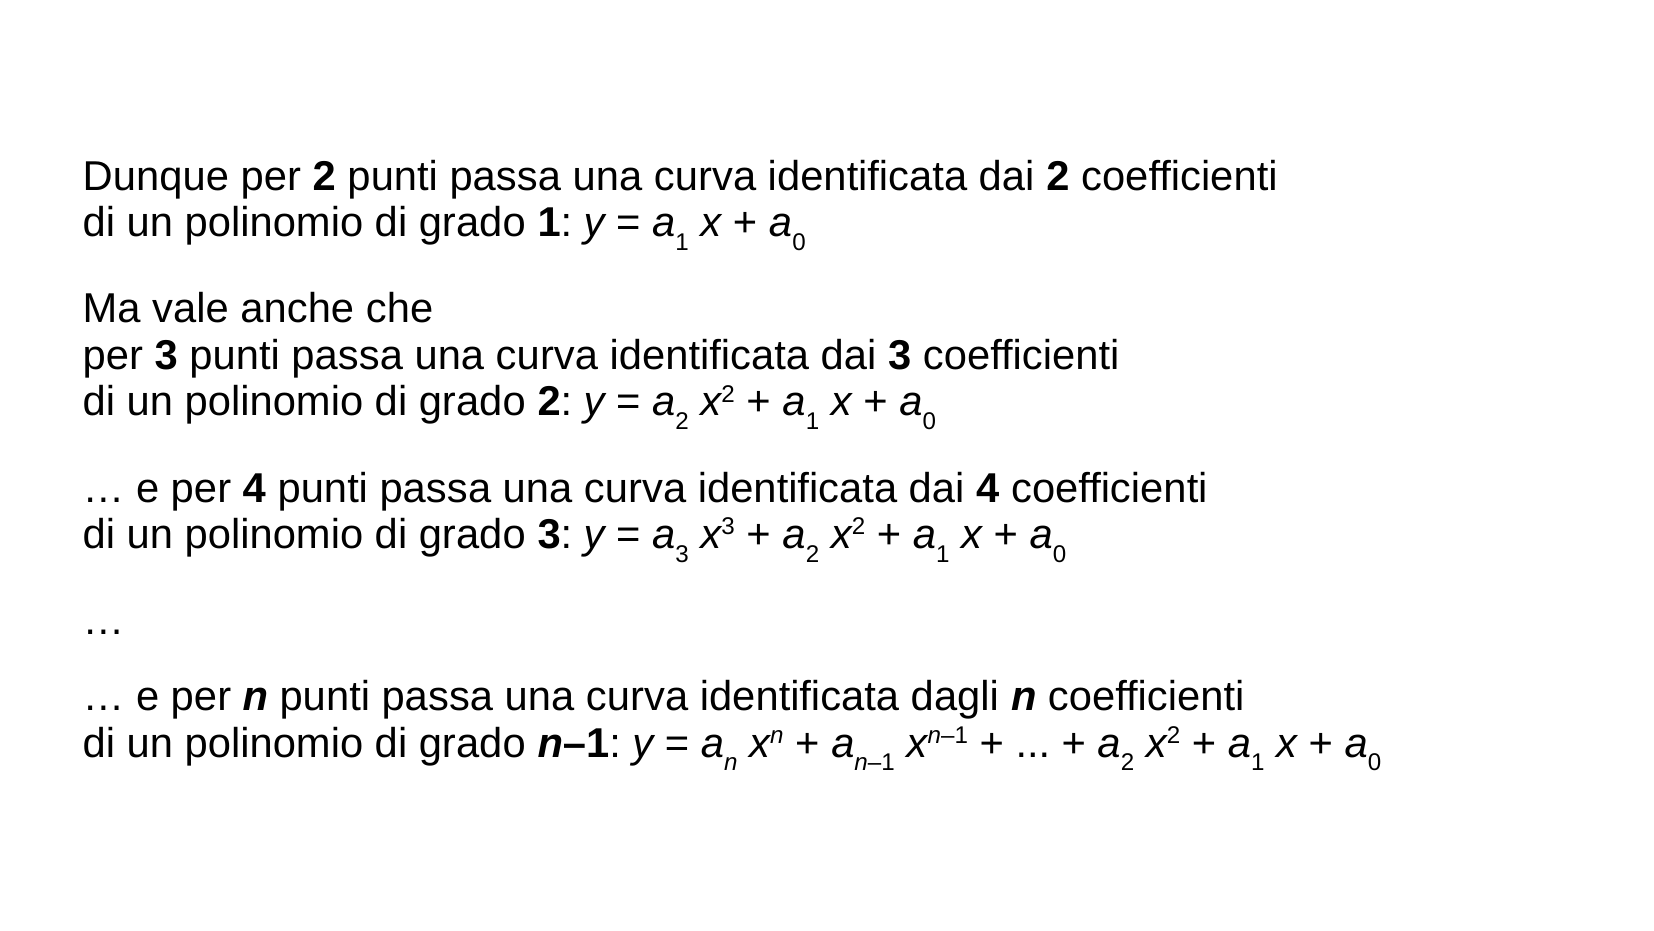

# Dunque per 2 punti passa una curva identificata dai 2 coefficienti di un polinomio di grado 1: y = a1 x + a0
Ma vale anche che
per 3 punti passa una curva identificata dai 3 coefficienti
di un polinomio di grado 2: y = a2 x2 + a1 x + a0
… e per 4 punti passa una curva identificata dai 4 coefficienti
di un polinomio di grado 3: y = a3 x3 + a2 x2 + a1 x + a0
…
… e per n punti passa una curva identificata dagli n coefficienti
di un polinomio di grado n–1: y = an xn + an–1 xn–1 + ... + a2 x2 + a1 x + a0